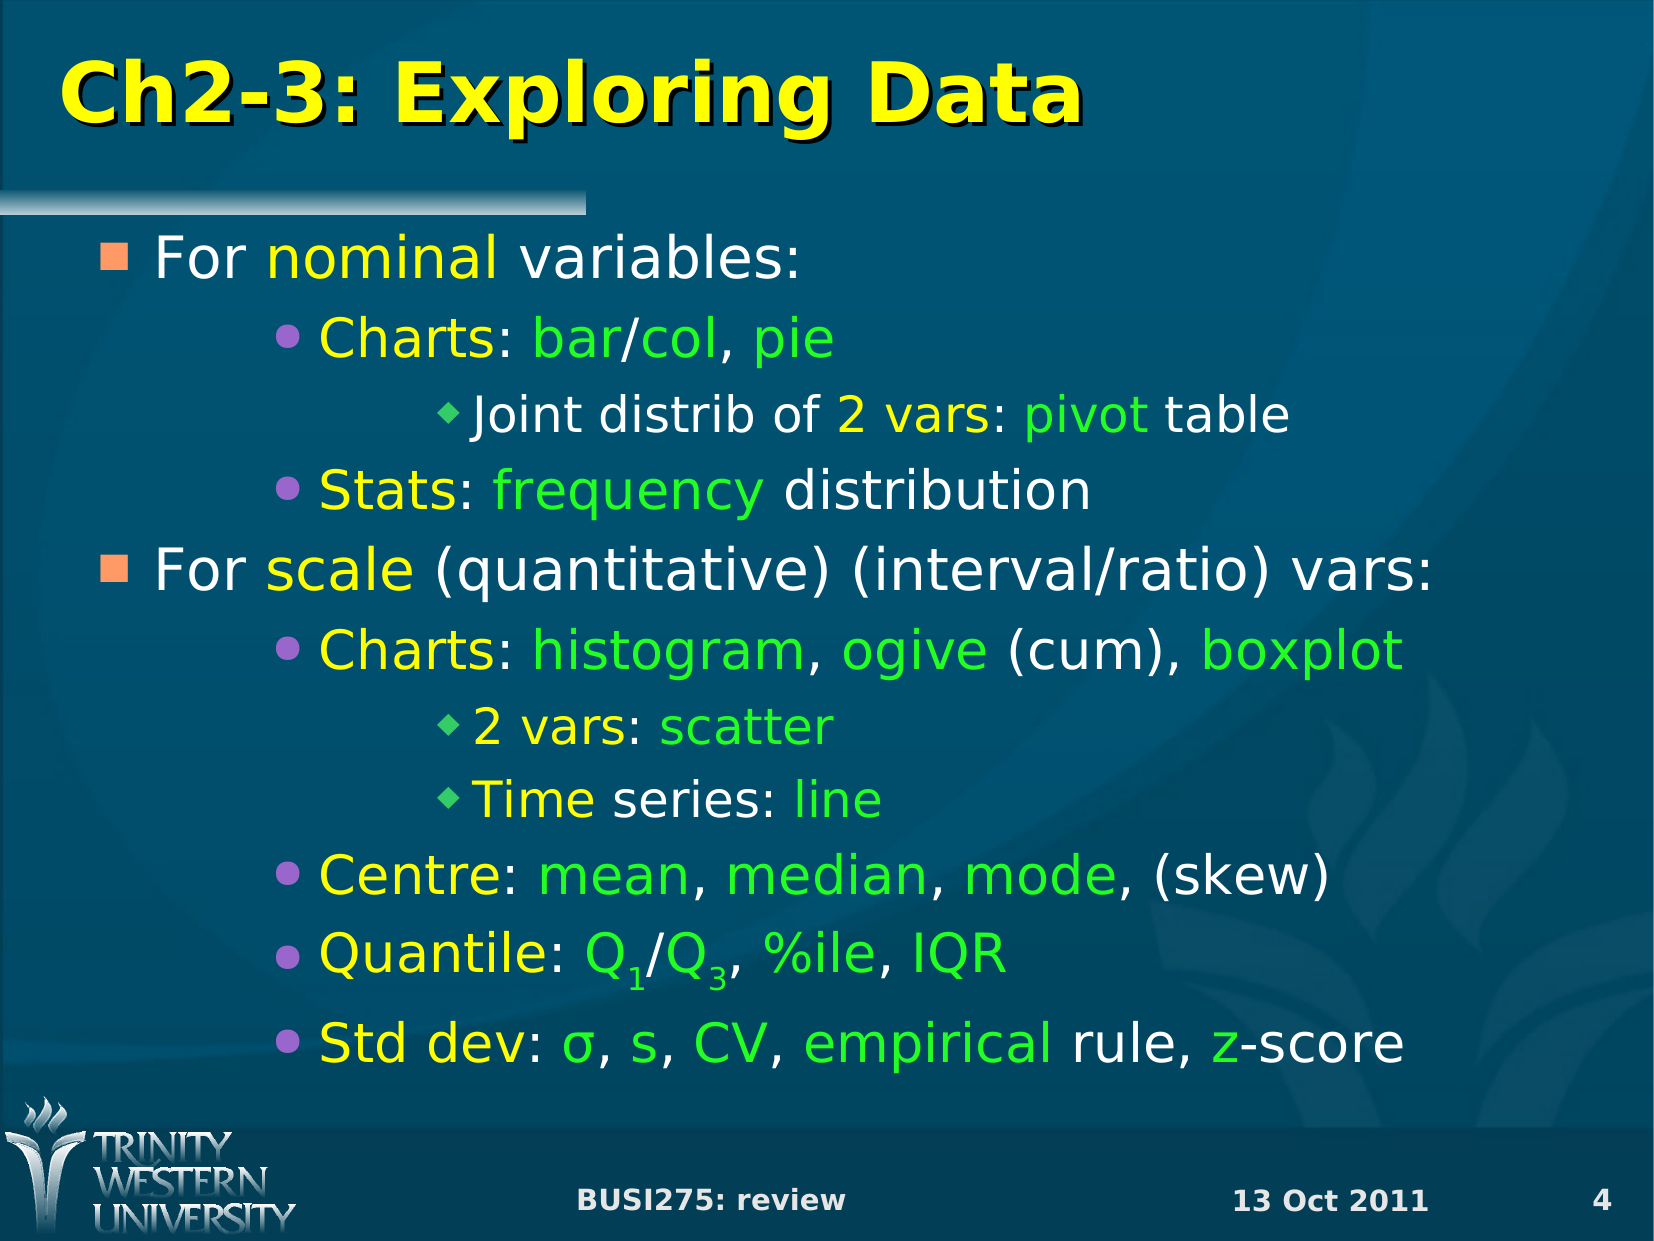

# Ch2-3: Exploring Data
For nominal variables:
Charts: bar/col, pie
Joint distrib of 2 vars: pivot table
Stats: frequency distribution
For scale (quantitative) (interval/ratio) vars:
Charts: histogram, ogive (cum), boxplot
2 vars: scatter
Time series: line
Centre: mean, median, mode, (skew)
Quantile: Q1/Q3, %ile, IQR
Std dev: σ, s, CV, empirical rule, z-score
BUSI275: review
13 Oct 2011
4